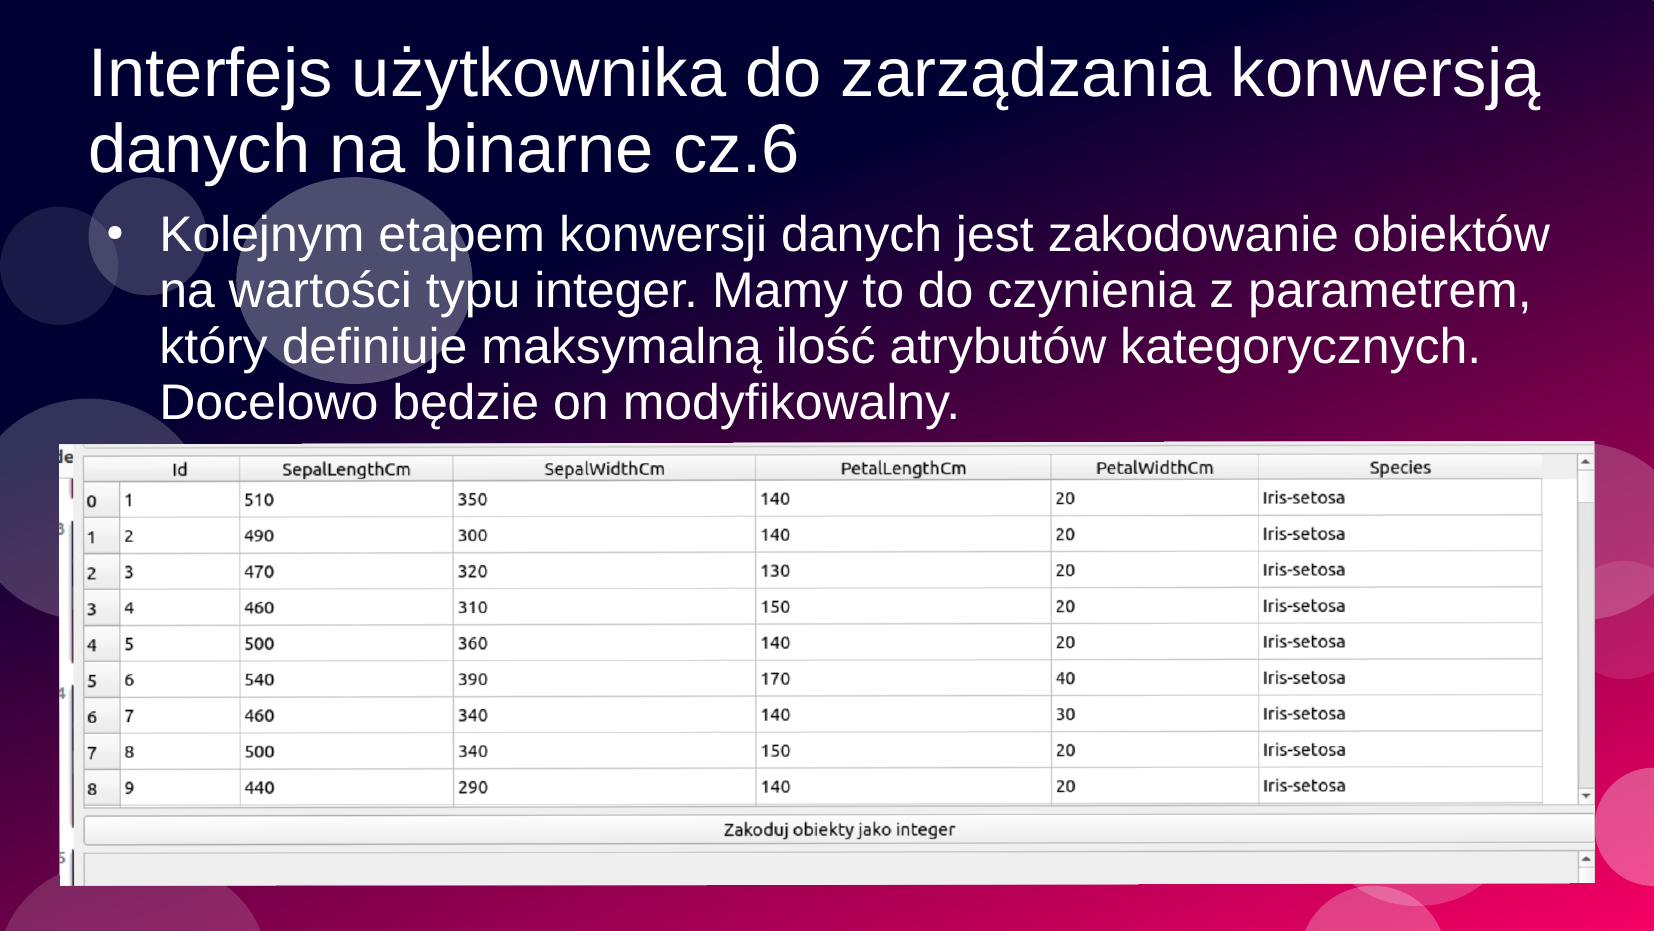

# Interfejs użytkownika do zarządzania konwersją danych na binarne cz.6
Kolejnym etapem konwersji danych jest zakodowanie obiektów na wartości typu integer. Mamy to do czynienia z parametrem, który definiuje maksymalną ilość atrybutów kategorycznych. Docelowo będzie on modyfikowalny.